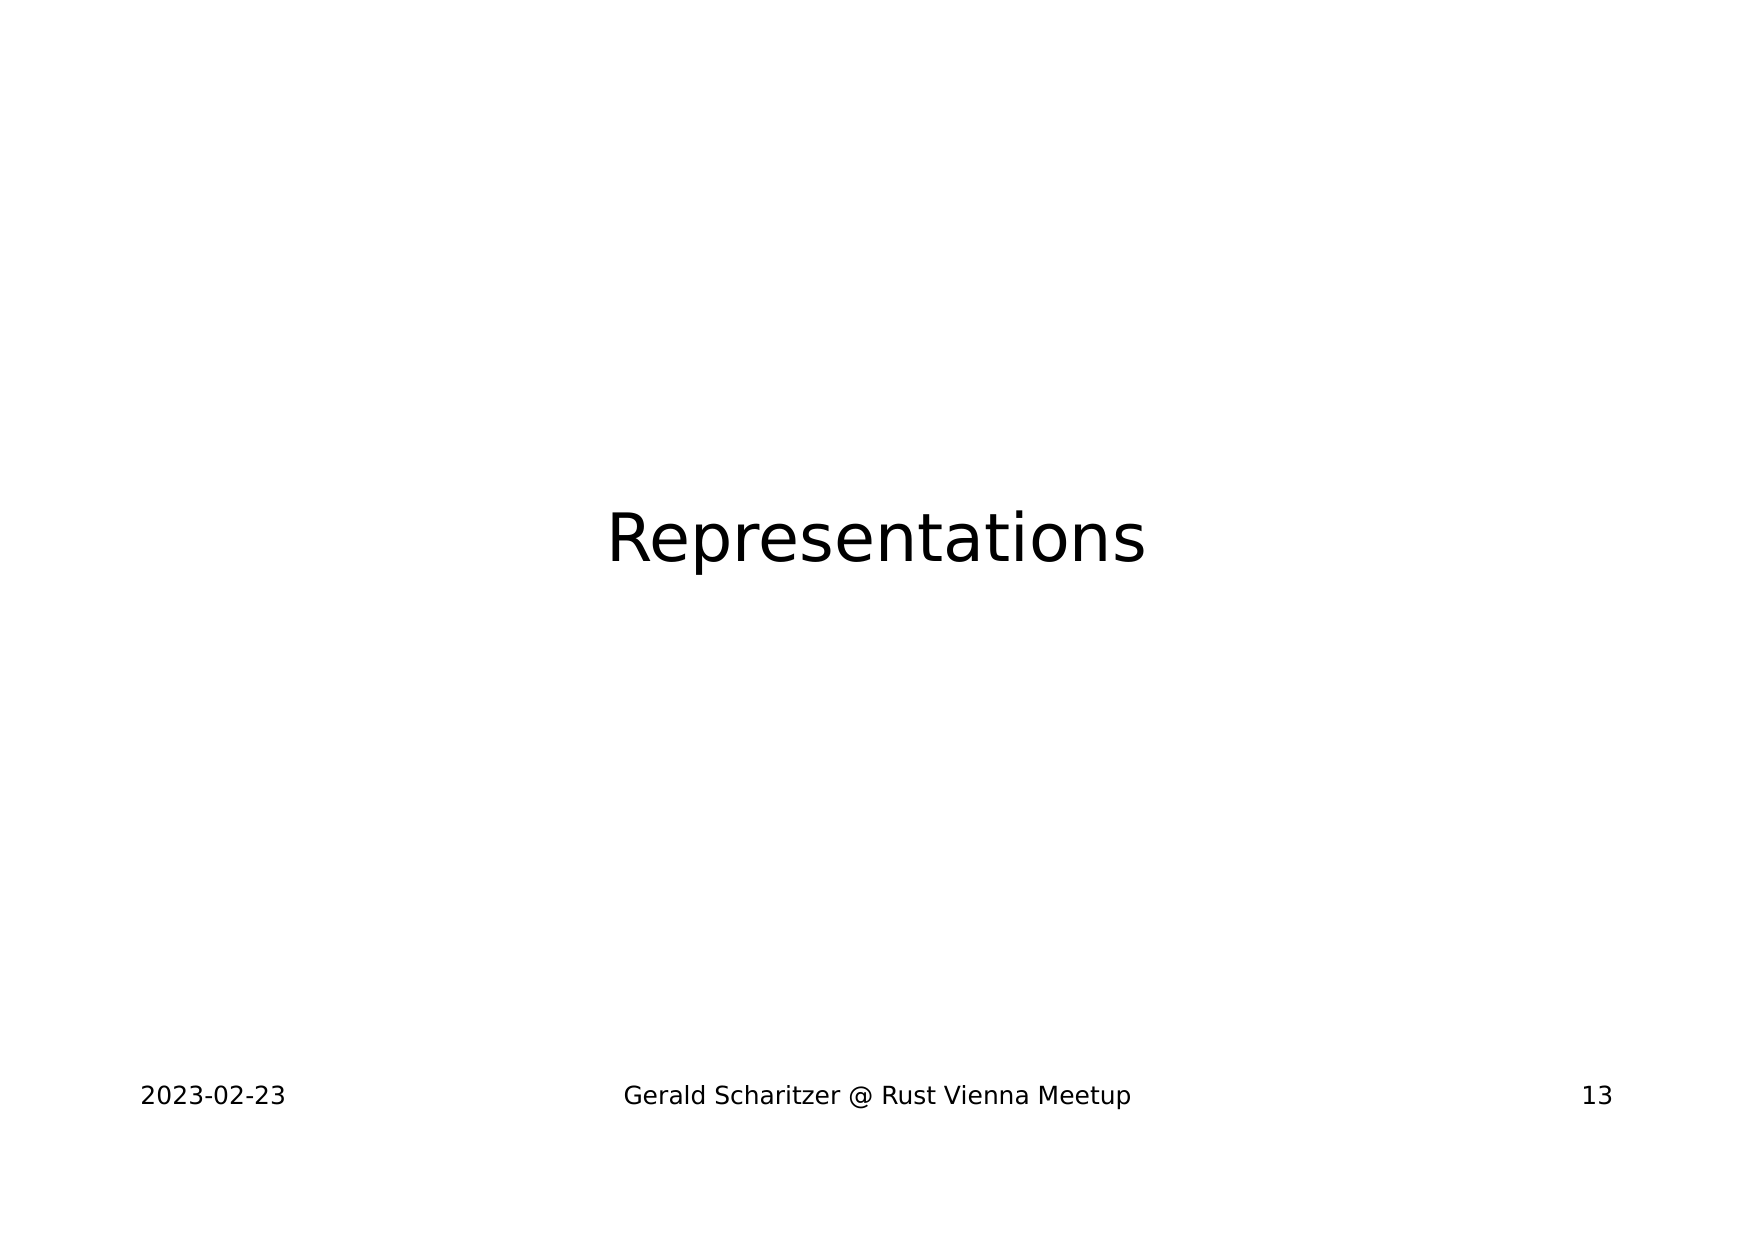

# Representations
2023-02-23
Gerald Scharitzer @ Rust Vienna Meetup
13